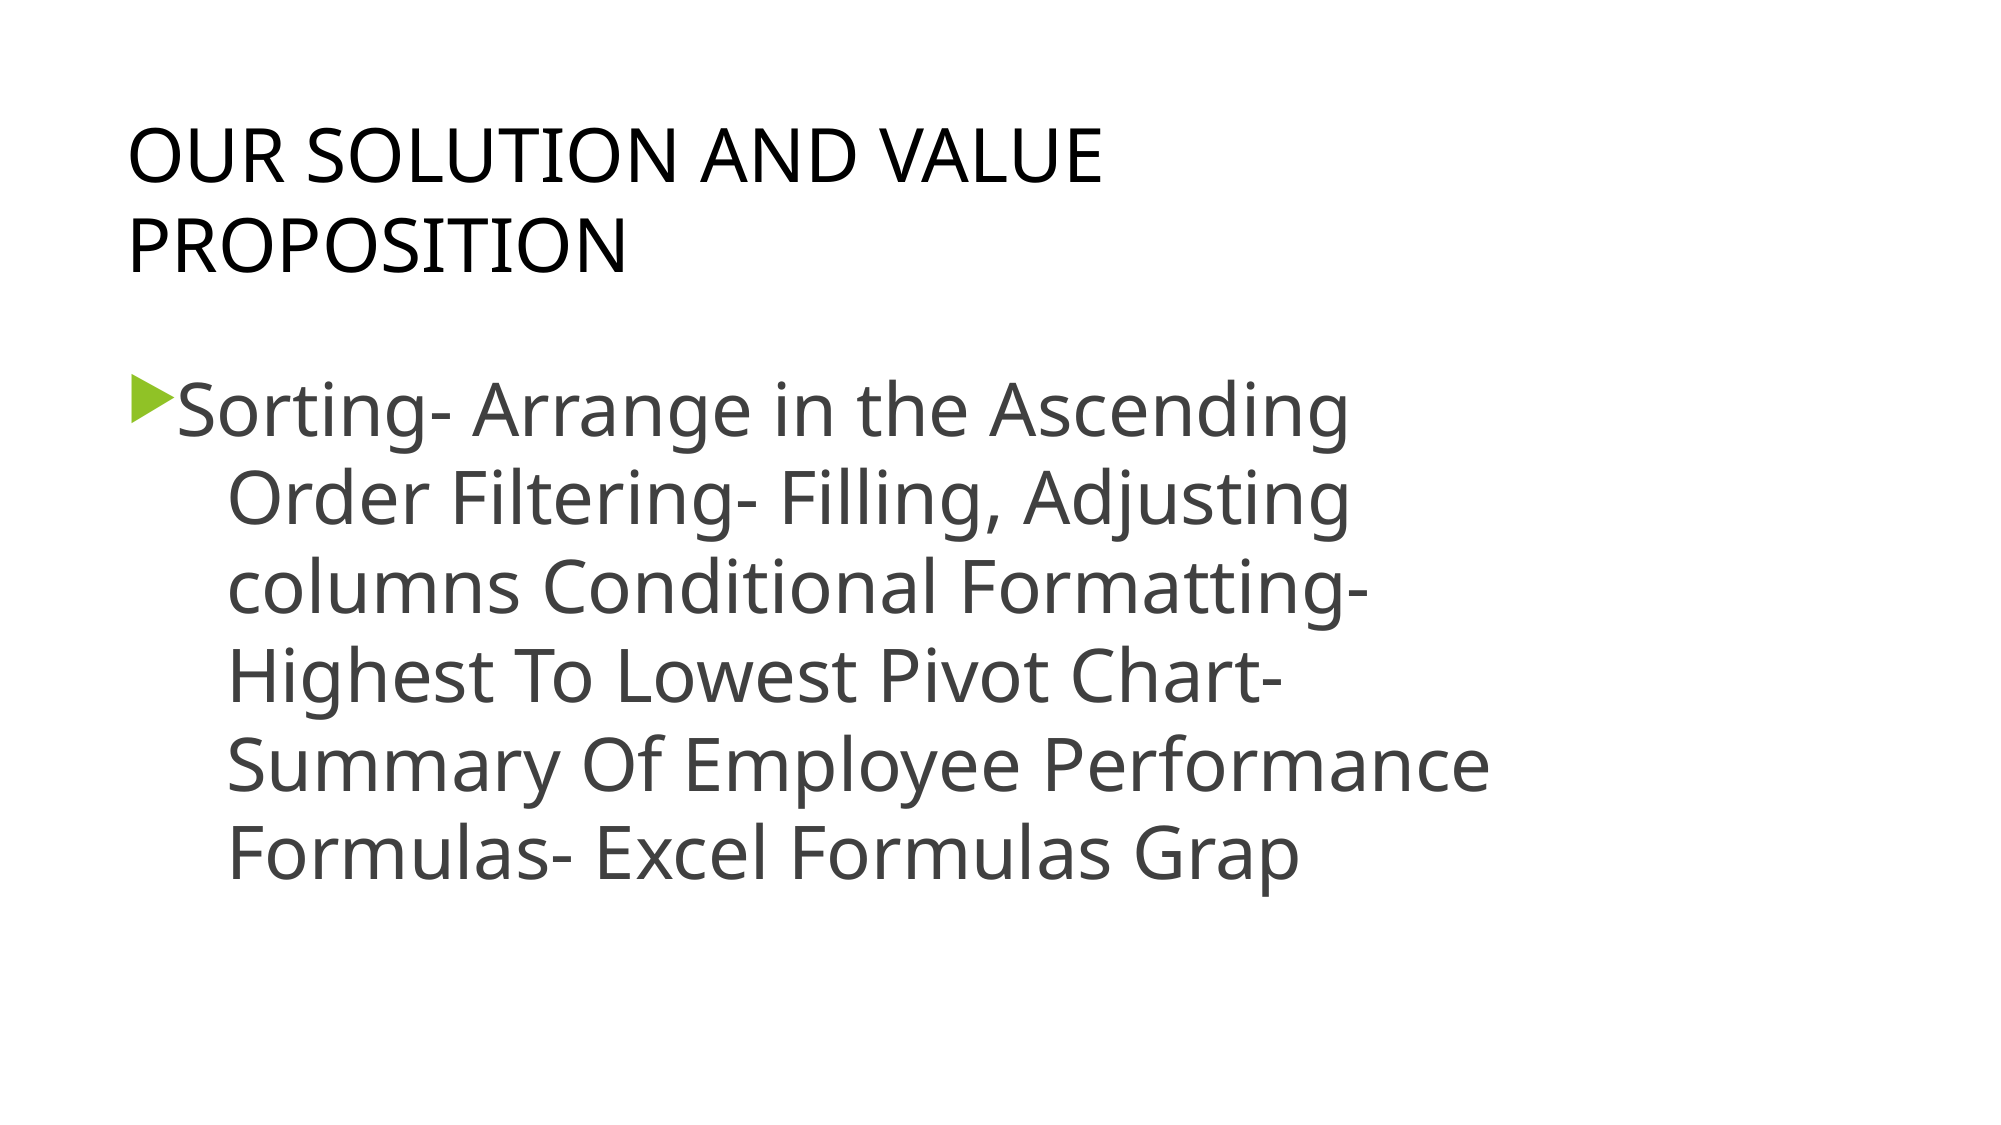

# OUR SOLUTION AND VALUE PROPOSITION
Sorting- Arrange in the Ascending Order Filtering- Filling, Adjusting columns Conditional Formatting- Highest To Lowest Pivot Chart- Summary Of Employee Performance Formulas- Excel Formulas Grap